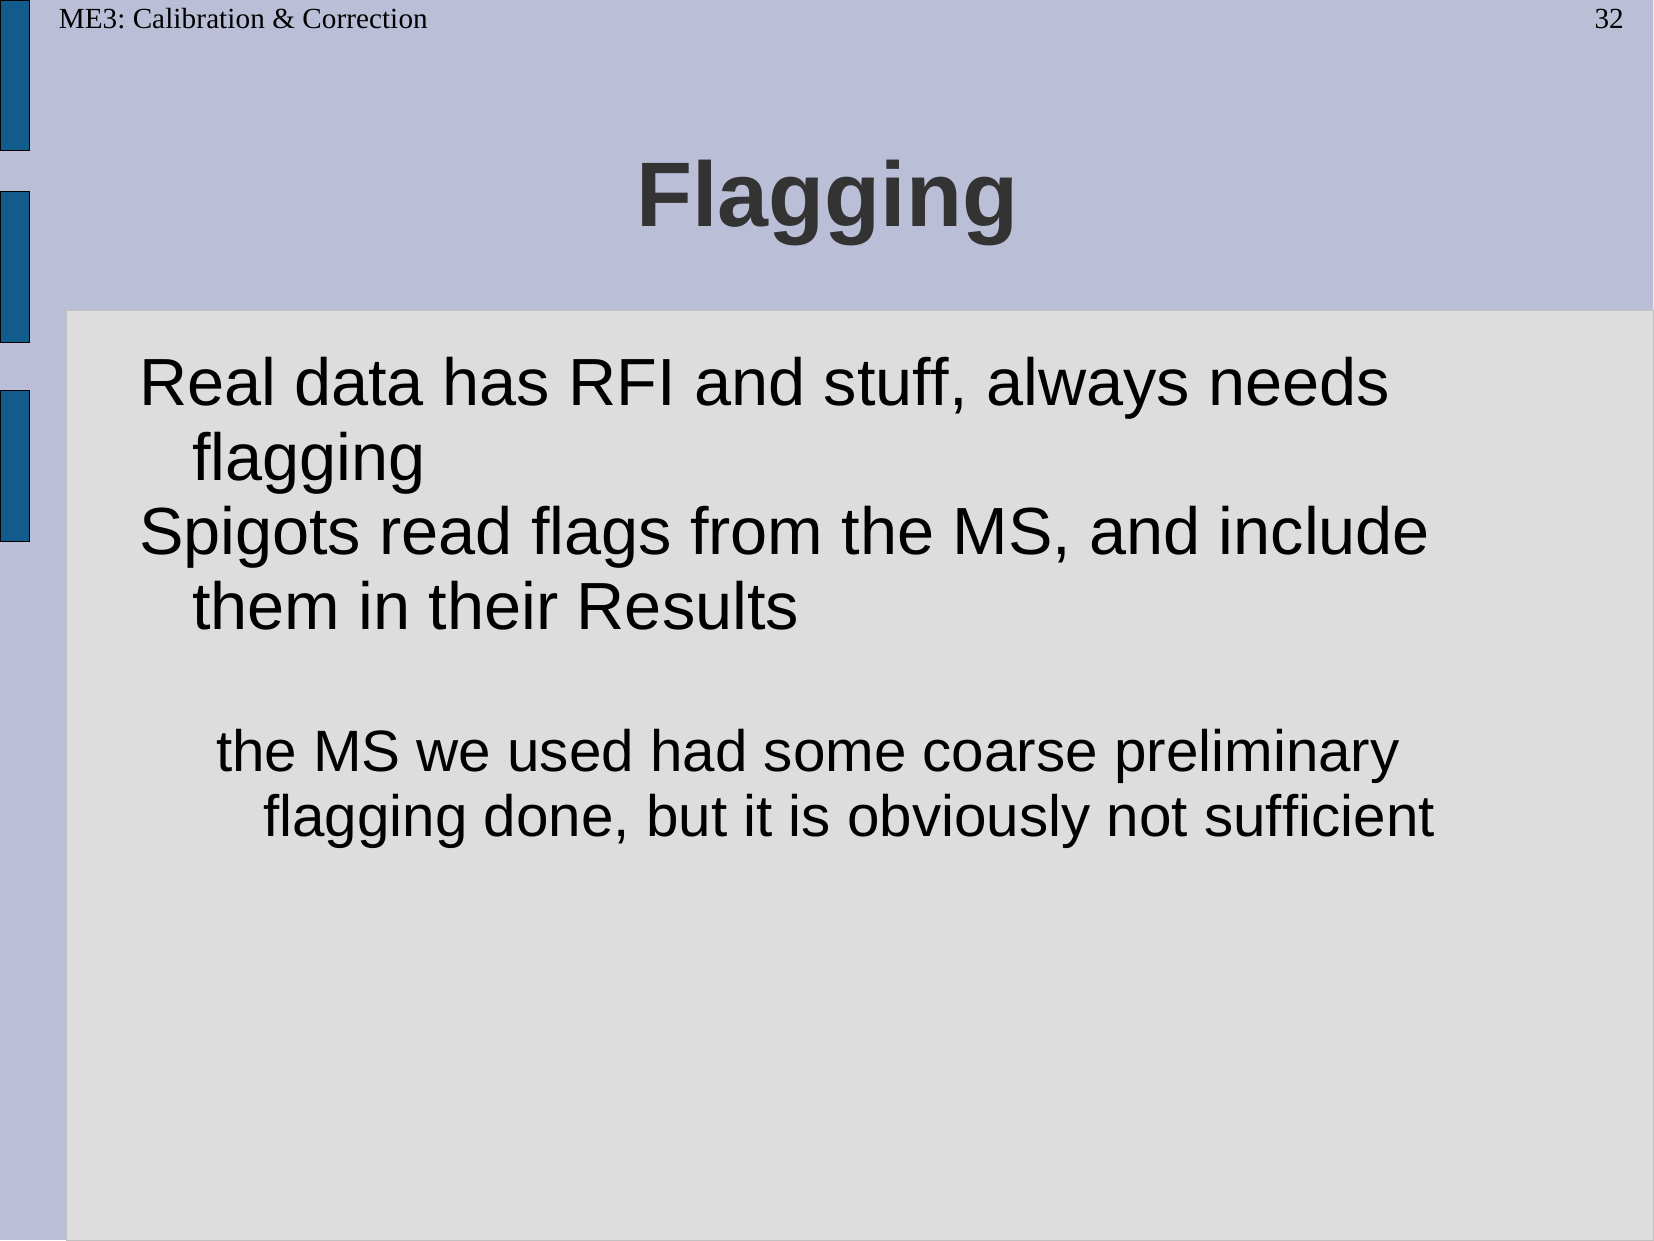

ME3: Calibration & Correction
32
# Flagging
Real data has RFI and stuff, always needs flagging
Spigots read flags from the MS, and include them in their Results
the MS we used had some coarse preliminary flagging done, but it is obviously not sufficient